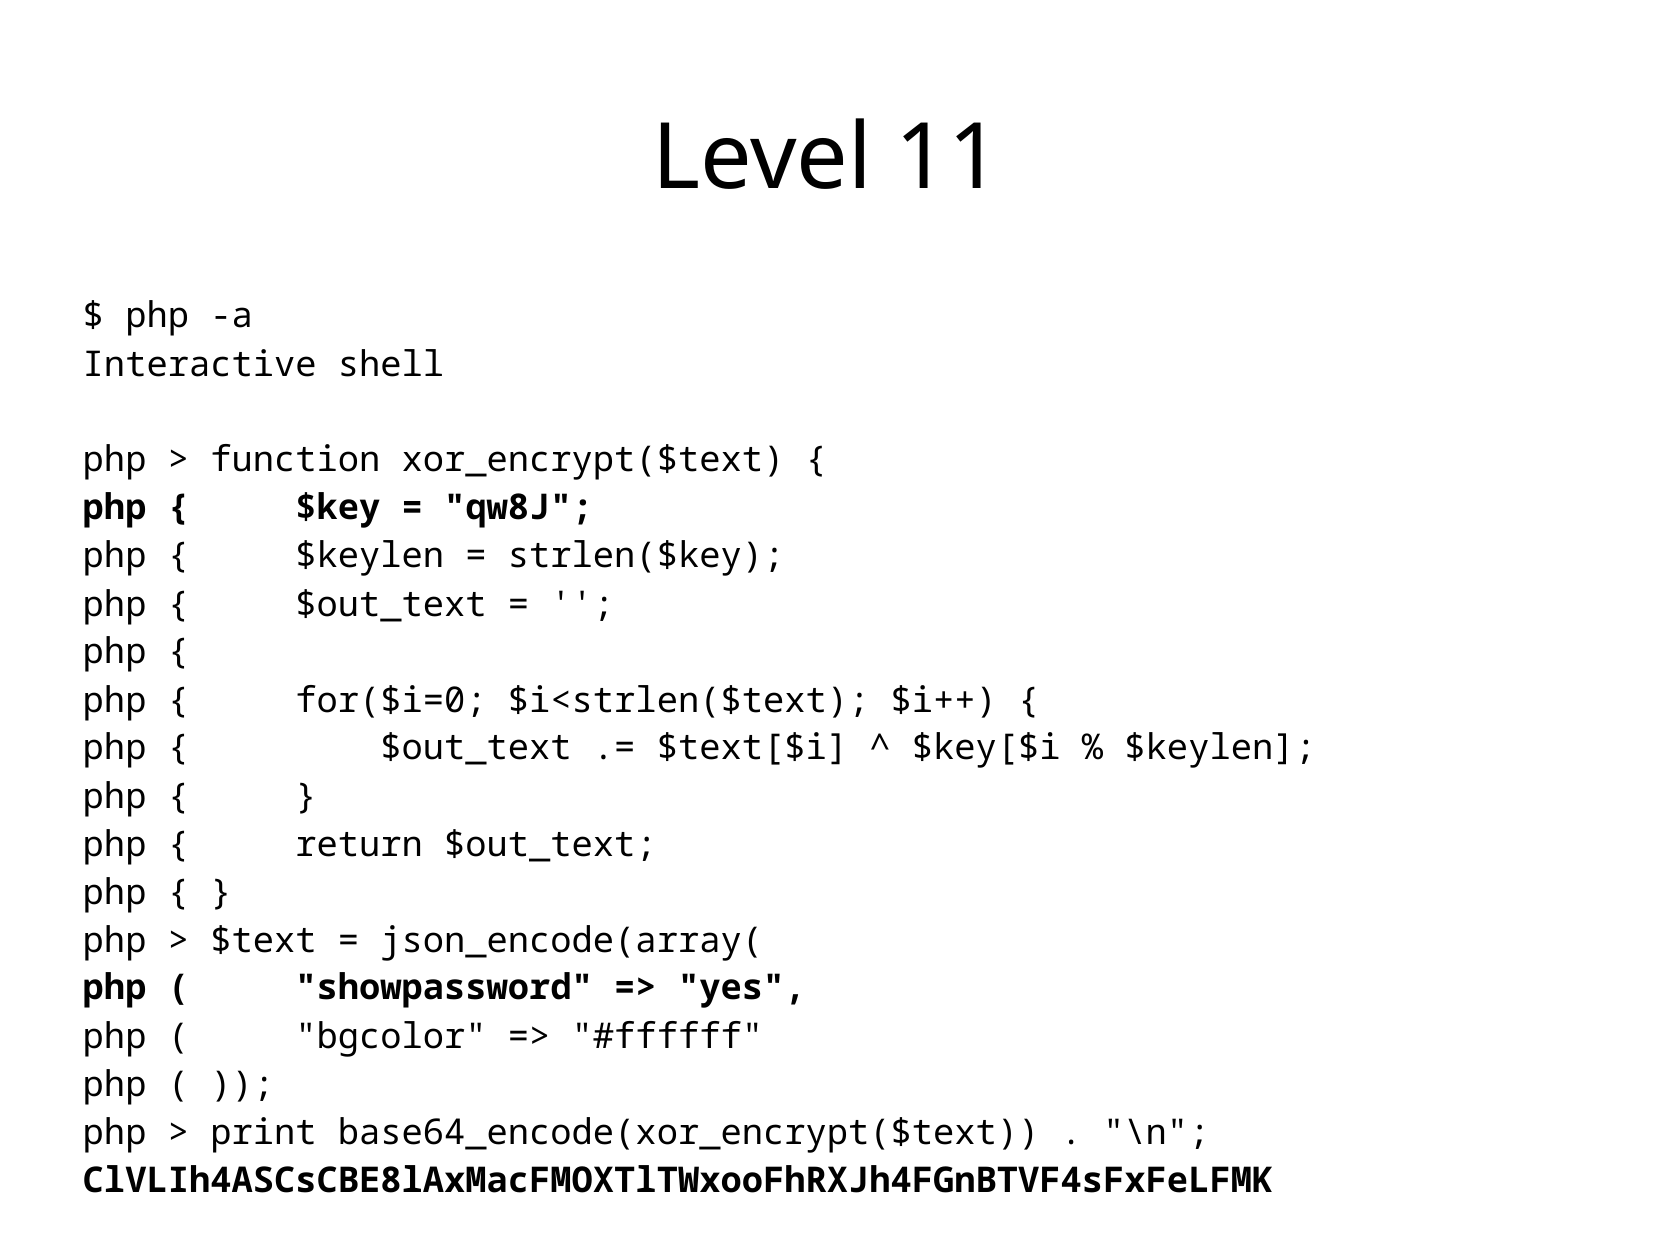

# Level 11
$ php -a
Interactive shell
php > function xor_encrypt($text) {
php { $key = "qw8J";
php { $keylen = strlen($key);
php { $out_text = '';
php {
php { for($i=0; $i<strlen($text); $i++) {
php { $out_text .= $text[$i] ^ $key[$i % $keylen];
php { }
php { return $out_text;
php { }
php > $text = json_encode(array(
php ( "showpassword" => "yes",
php ( "bgcolor" => "#ffffff"
php ( ));
php > print base64_encode(xor_encrypt($text)) . "\n";
ClVLIh4ASCsCBE8lAxMacFMOXTlTWxooFhRXJh4FGnBTVF4sFxFeLFMK